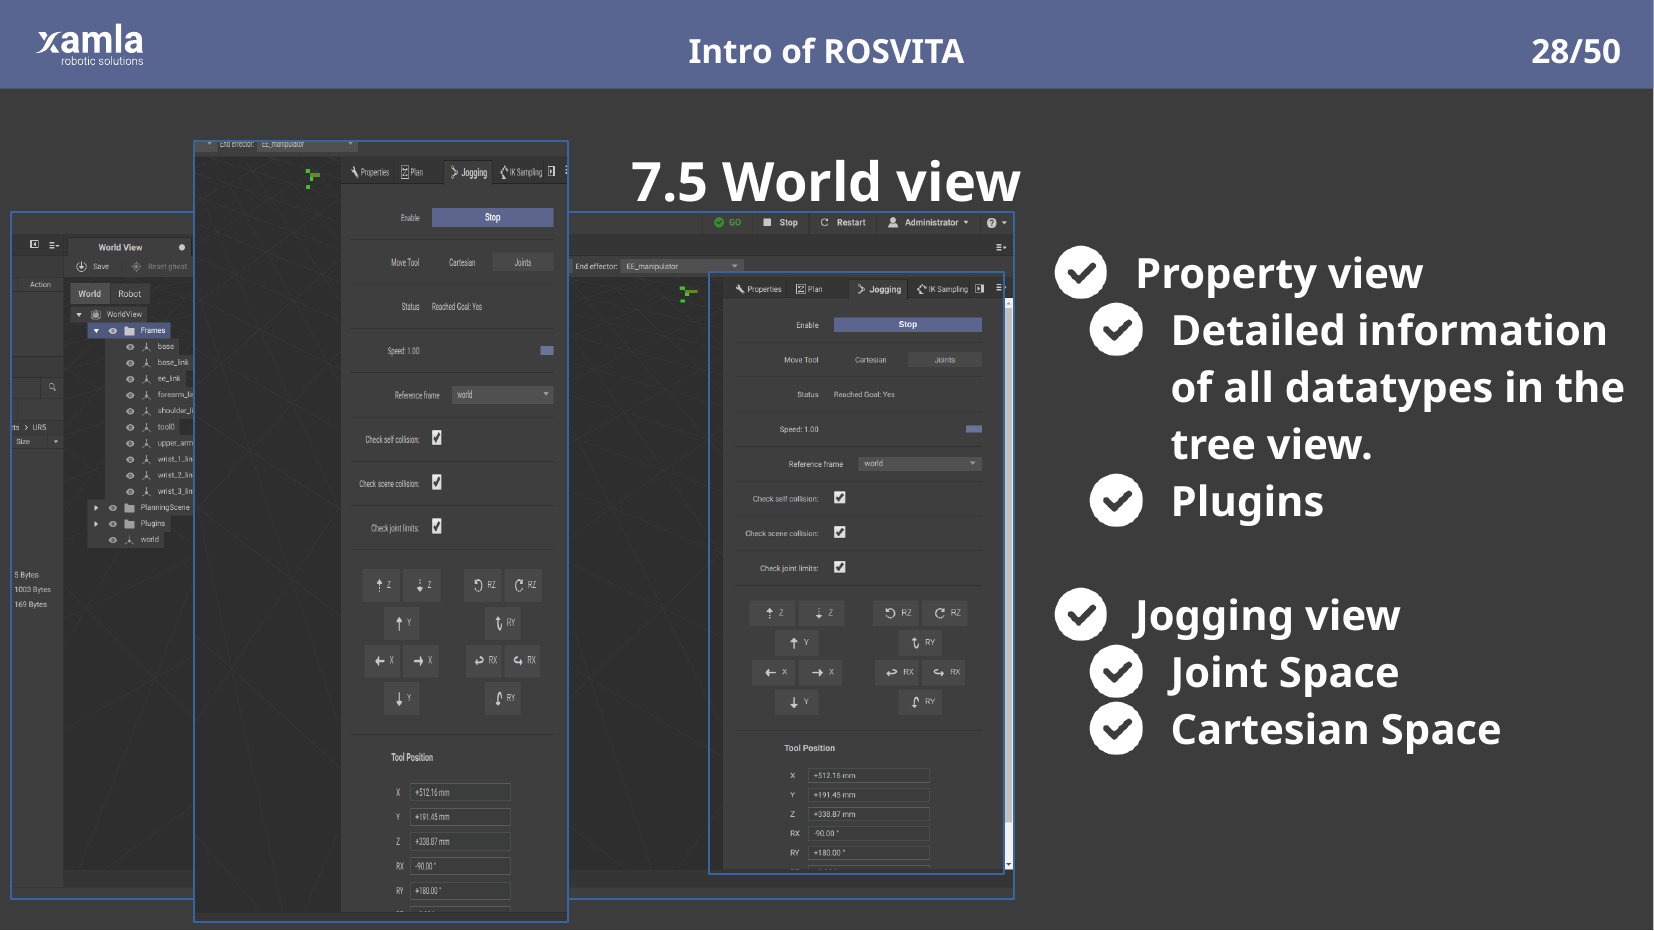

Intro of ROSVITA
28/50
7.5 World view
Property view
Detailed information of all datatypes in the tree view.
Plugins
Jogging view
Joint Space
Cartesian Space